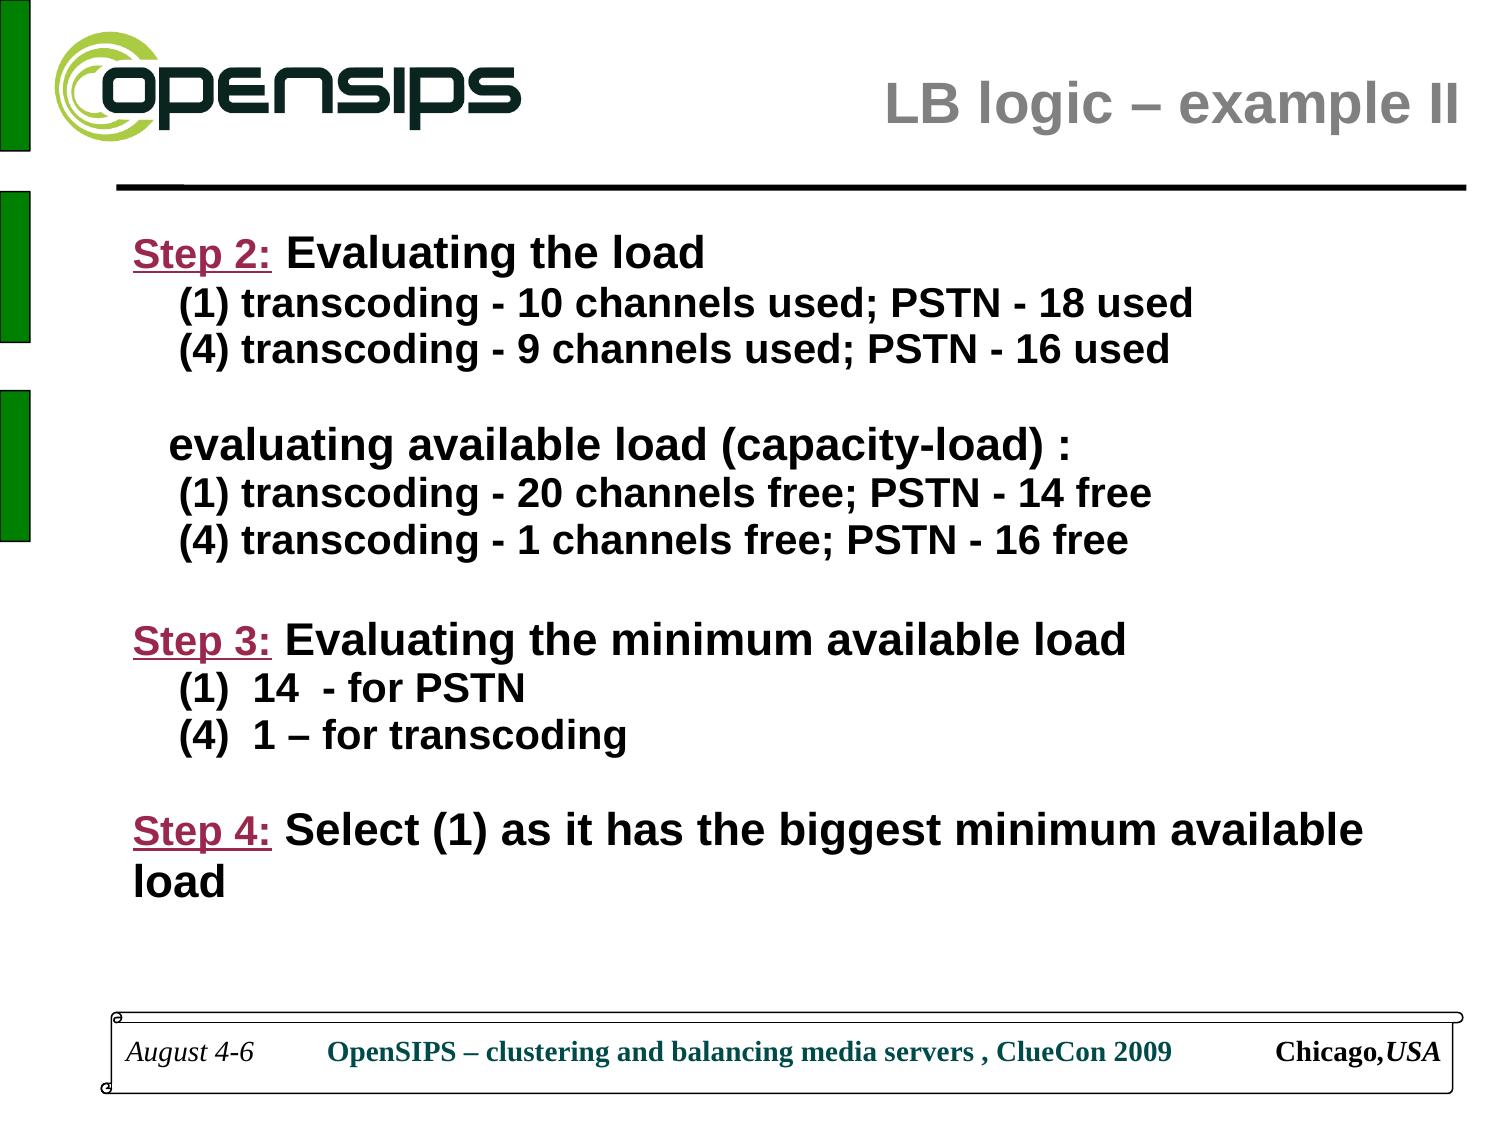

# LB logic – example II
Step 2: Evaluating the load
 (1) transcoding - 10 channels used; PSTN - 18 used
 (4) transcoding - 9 channels used; PSTN - 16 used
 evaluating available load (capacity-load) :
 (1) transcoding - 20 channels free; PSTN - 14 free
 (4) transcoding - 1 channels free; PSTN - 16 free
Step 3: Evaluating the minimum available load
 (1) 14 - for PSTN
 (4) 1 – for transcoding
Step 4: Select (1) as it has the biggest minimum available load